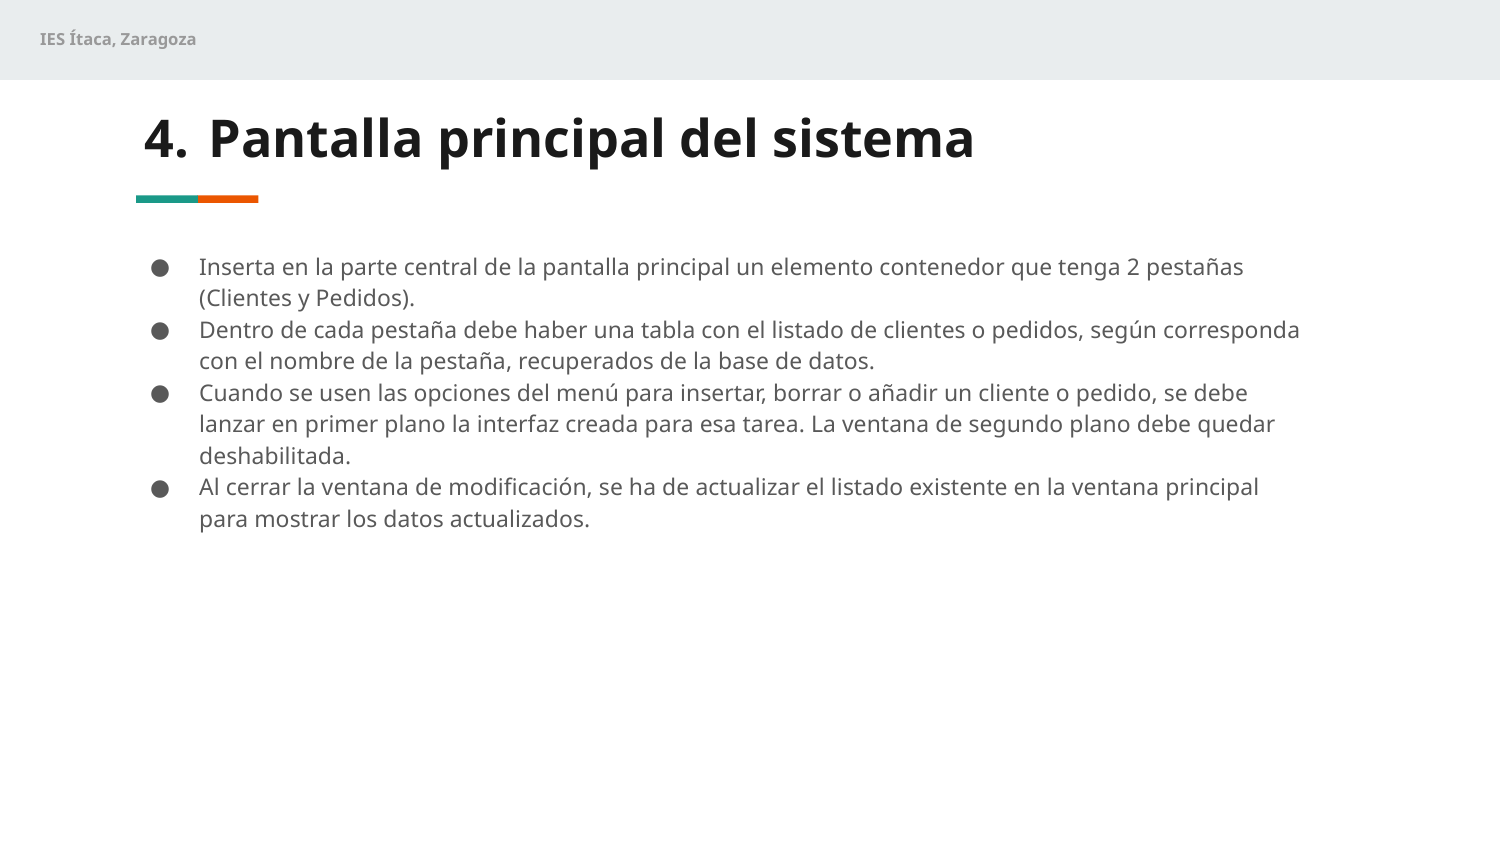

Pantalla principal del sistema
# Inserta en la parte central de la pantalla principal un elemento contenedor que tenga 2 pestañas (Clientes y Pedidos).
Dentro de cada pestaña debe haber una tabla con el listado de clientes o pedidos, según corresponda con el nombre de la pestaña, recuperados de la base de datos.
Cuando se usen las opciones del menú para insertar, borrar o añadir un cliente o pedido, se debe lanzar en primer plano la interfaz creada para esa tarea. La ventana de segundo plano debe quedar deshabilitada.
Al cerrar la ventana de modificación, se ha de actualizar el listado existente en la ventana principal para mostrar los datos actualizados.